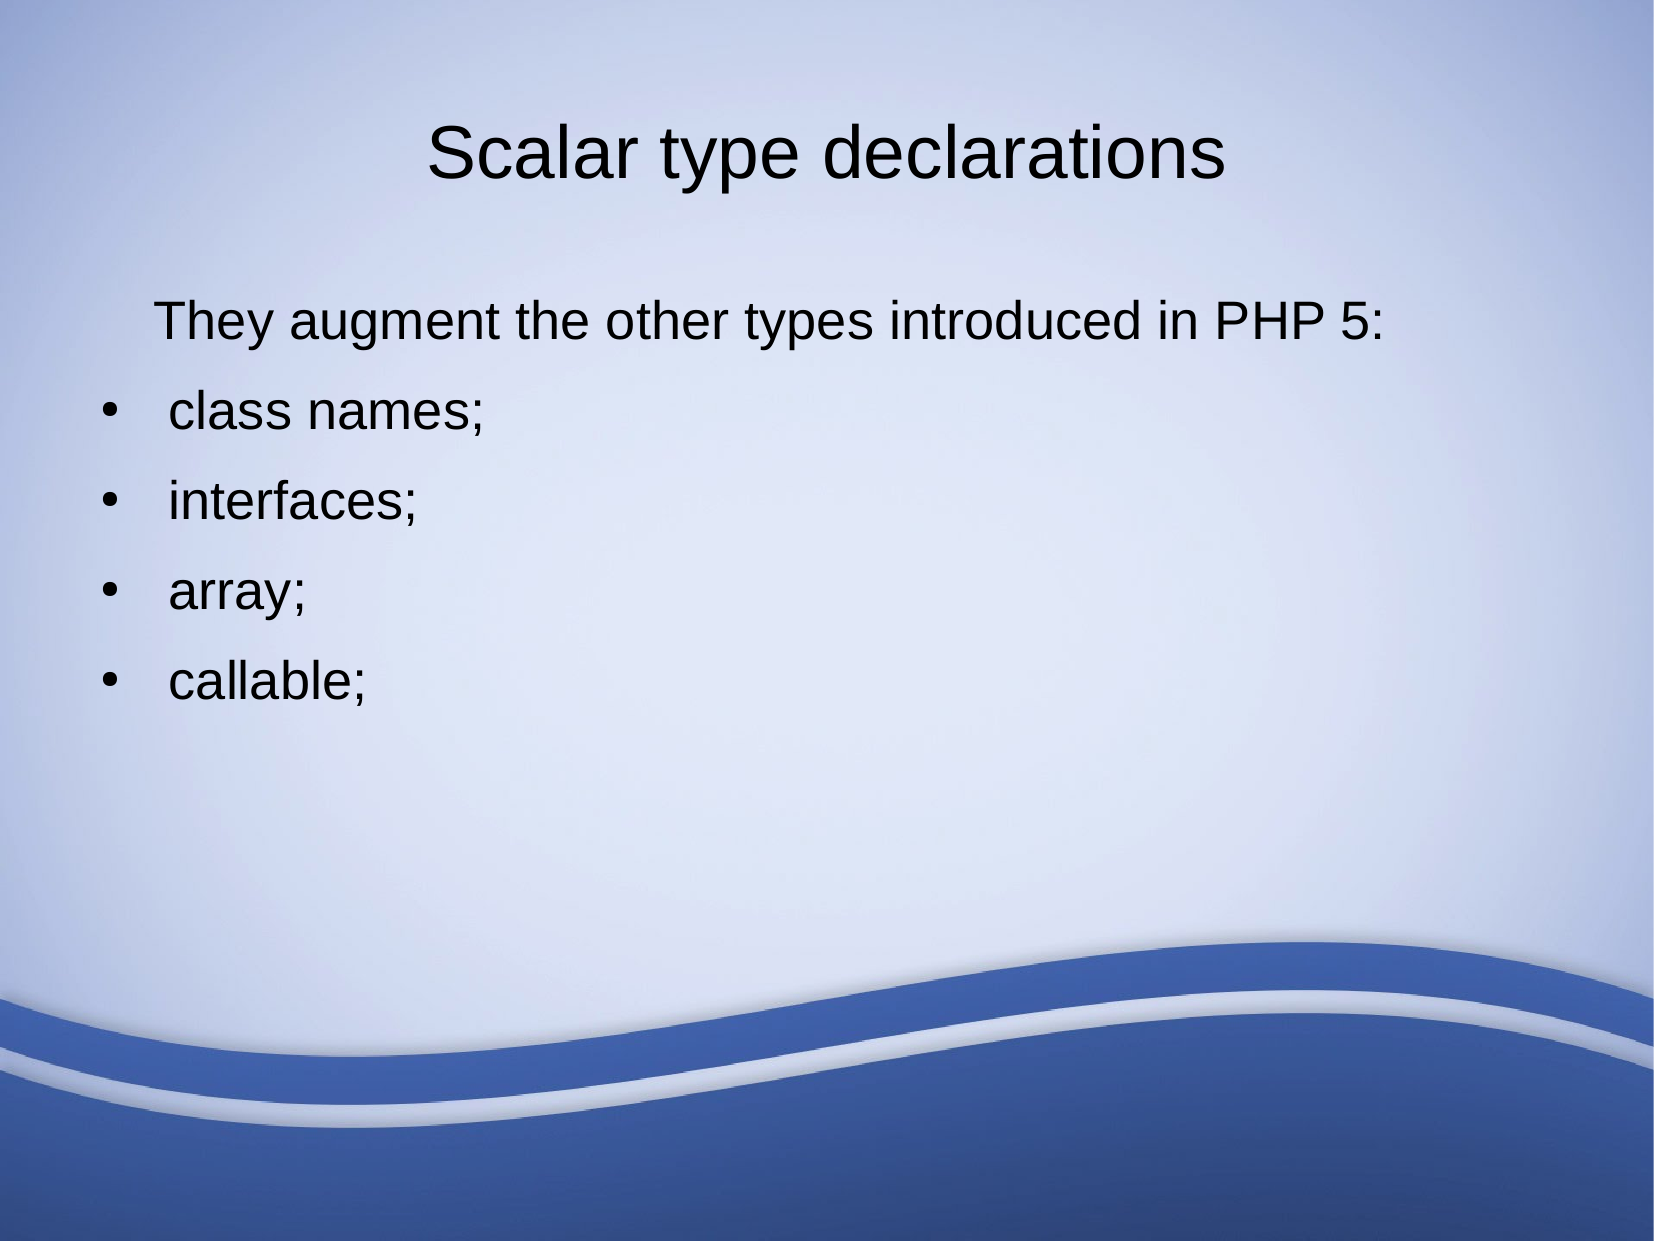

# Scalar type declarations
They augment the other types introduced in PHP 5:
 class names;
 interfaces;
 array;
 callable;